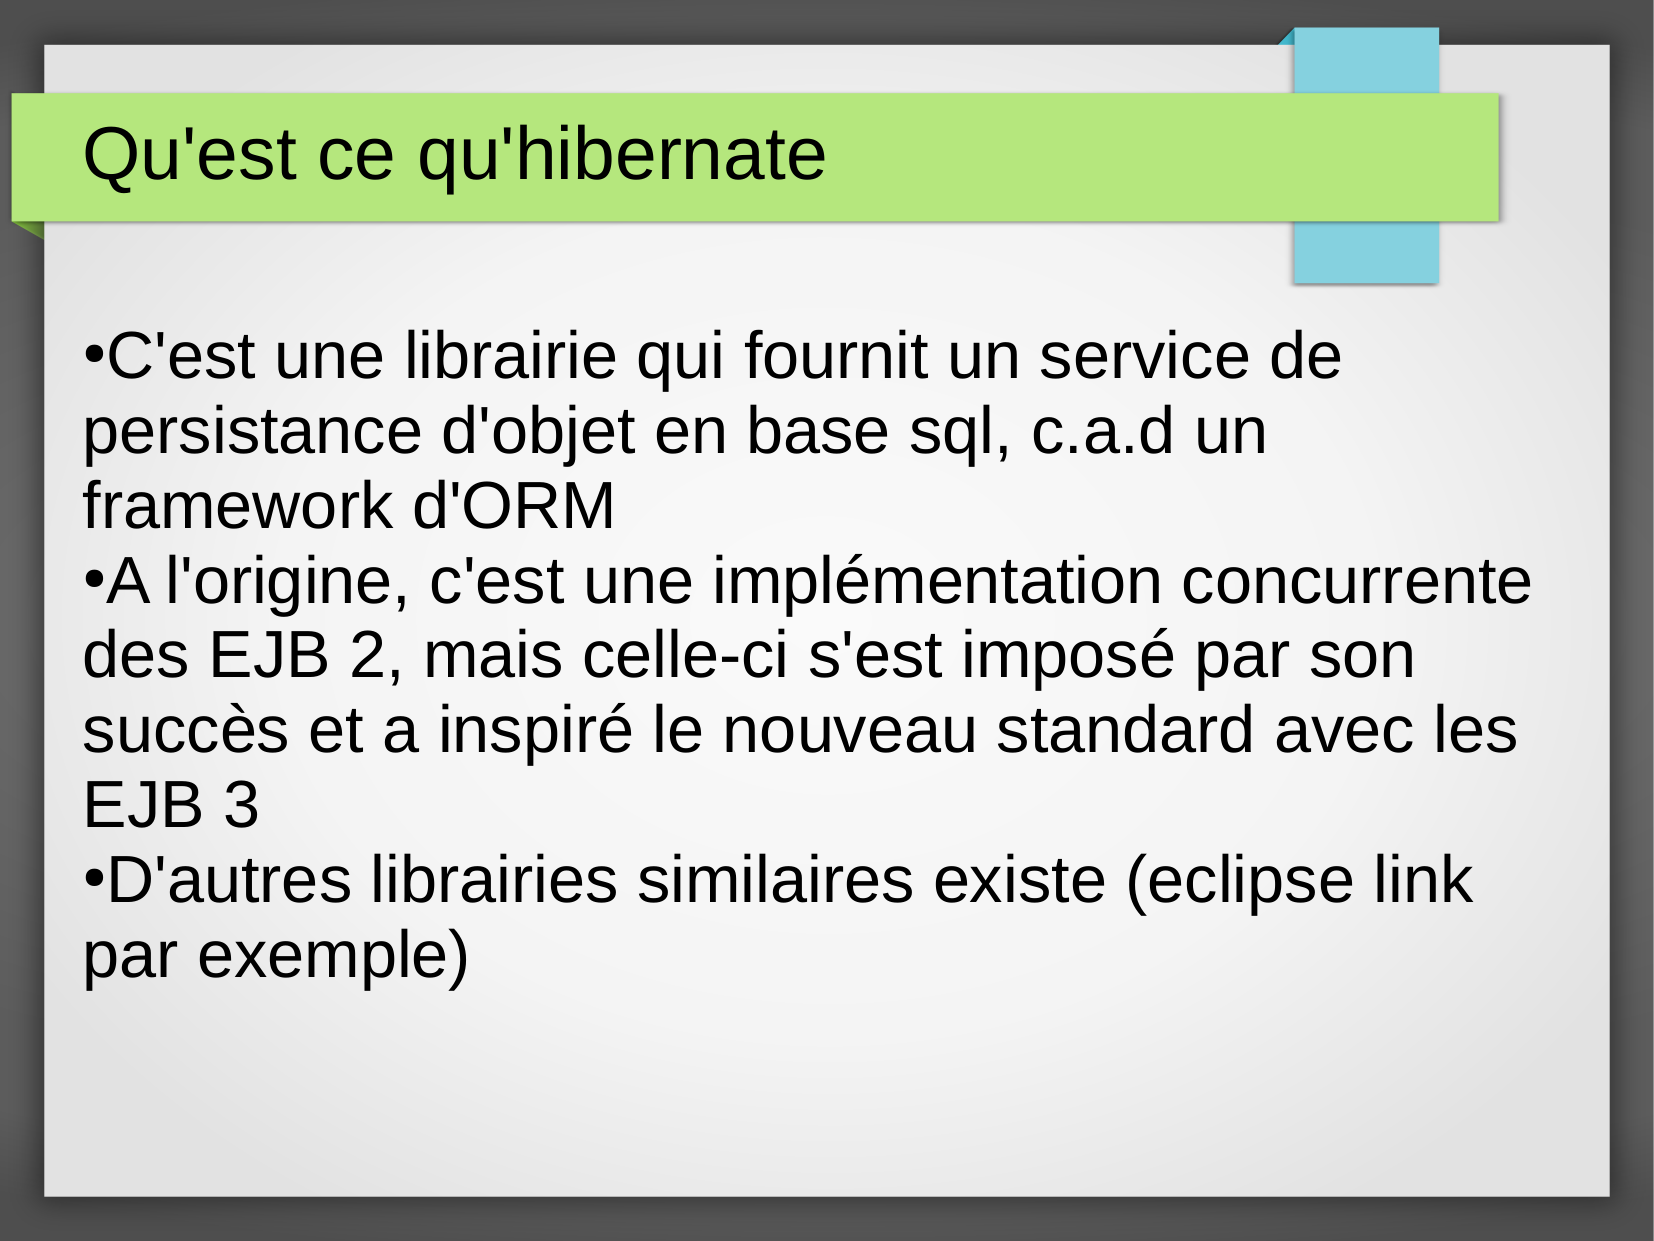

# Qu'est ce qu'hibernate
C'est une librairie qui fournit un service de persistance d'objet en base sql, c.a.d un framework d'ORM
A l'origine, c'est une implémentation concurrente des EJB 2, mais celle-ci s'est imposé par son succès et a inspiré le nouveau standard avec les EJB 3
D'autres librairies similaires existe (eclipse link par exemple)